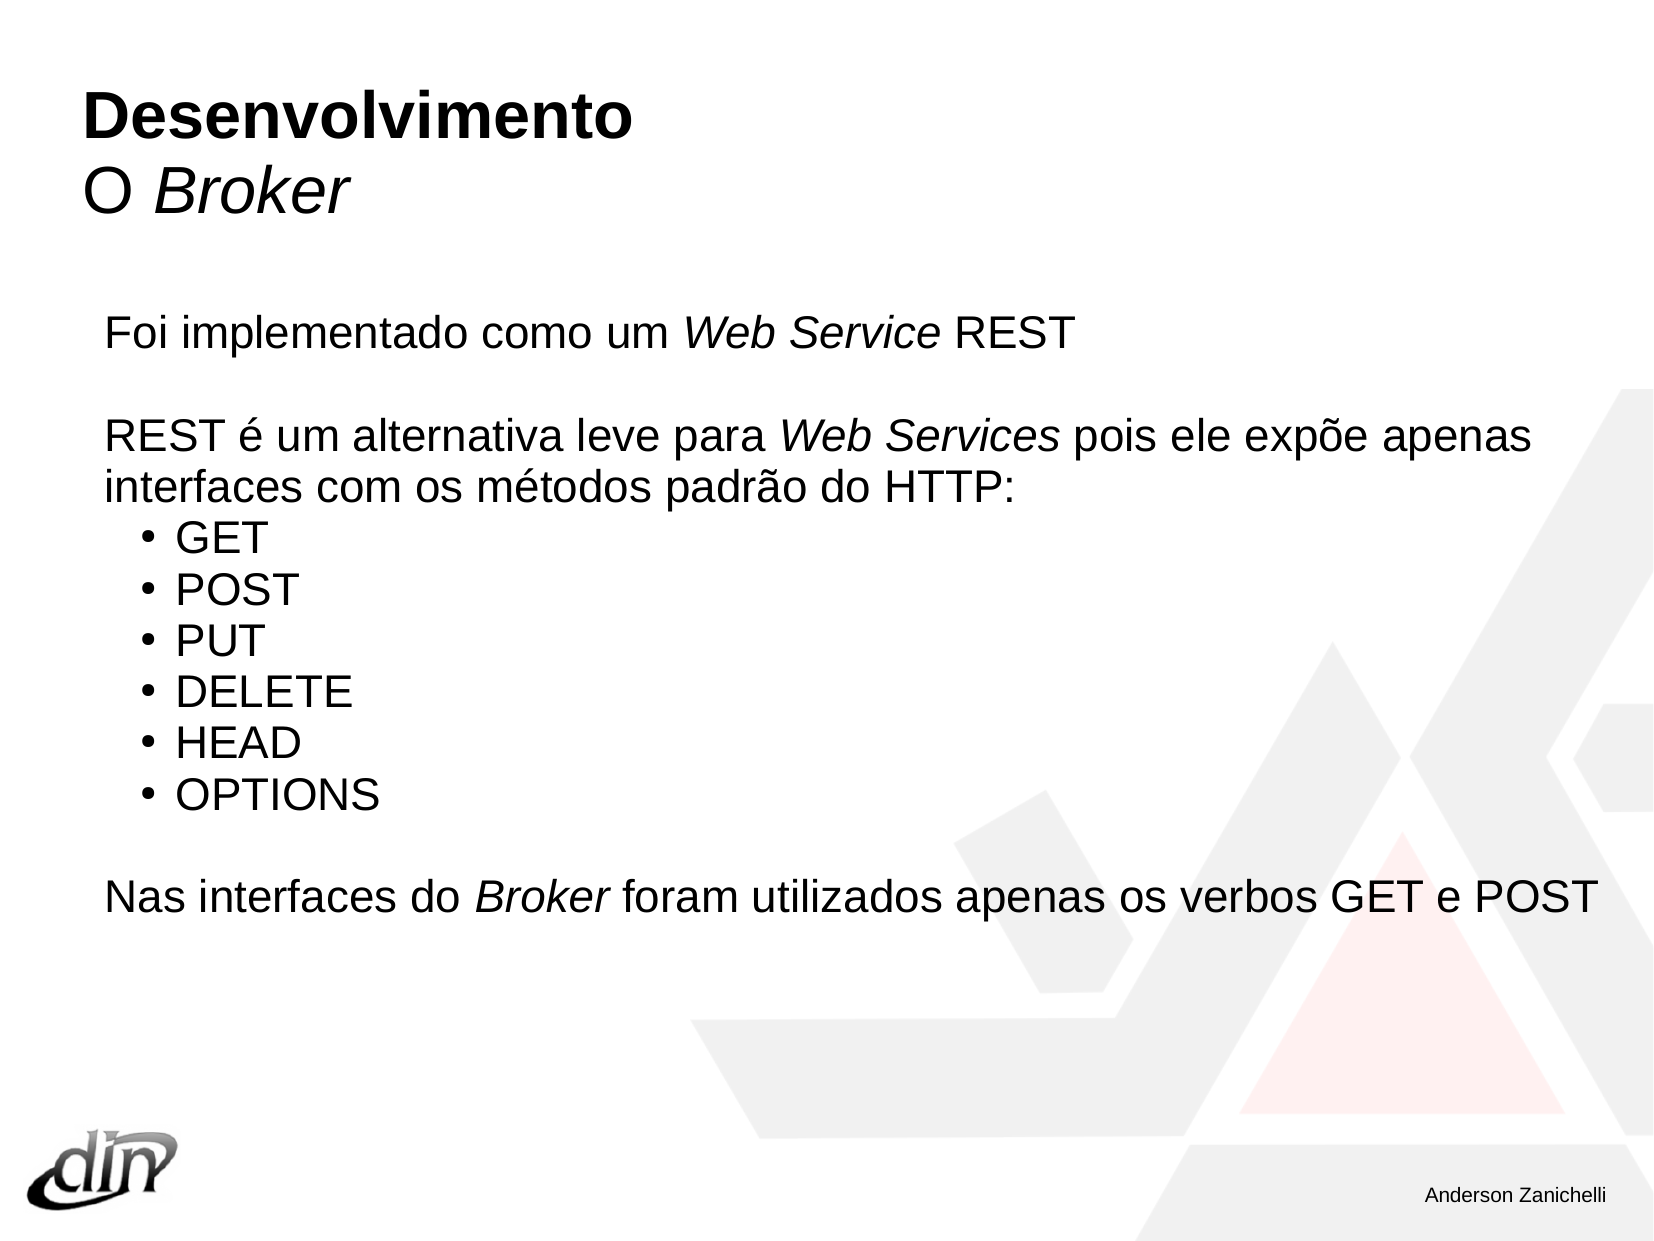

# Desenvolvimento O Broker
Foi implementado como um Web Service REST
REST é um alternativa leve para Web Services pois ele expõe apenas
interfaces com os métodos padrão do HTTP:
GET
POST
PUT
DELETE
HEAD
OPTIONS
Nas interfaces do Broker foram utilizados apenas os verbos GET e POST
Anderson Zanichelli